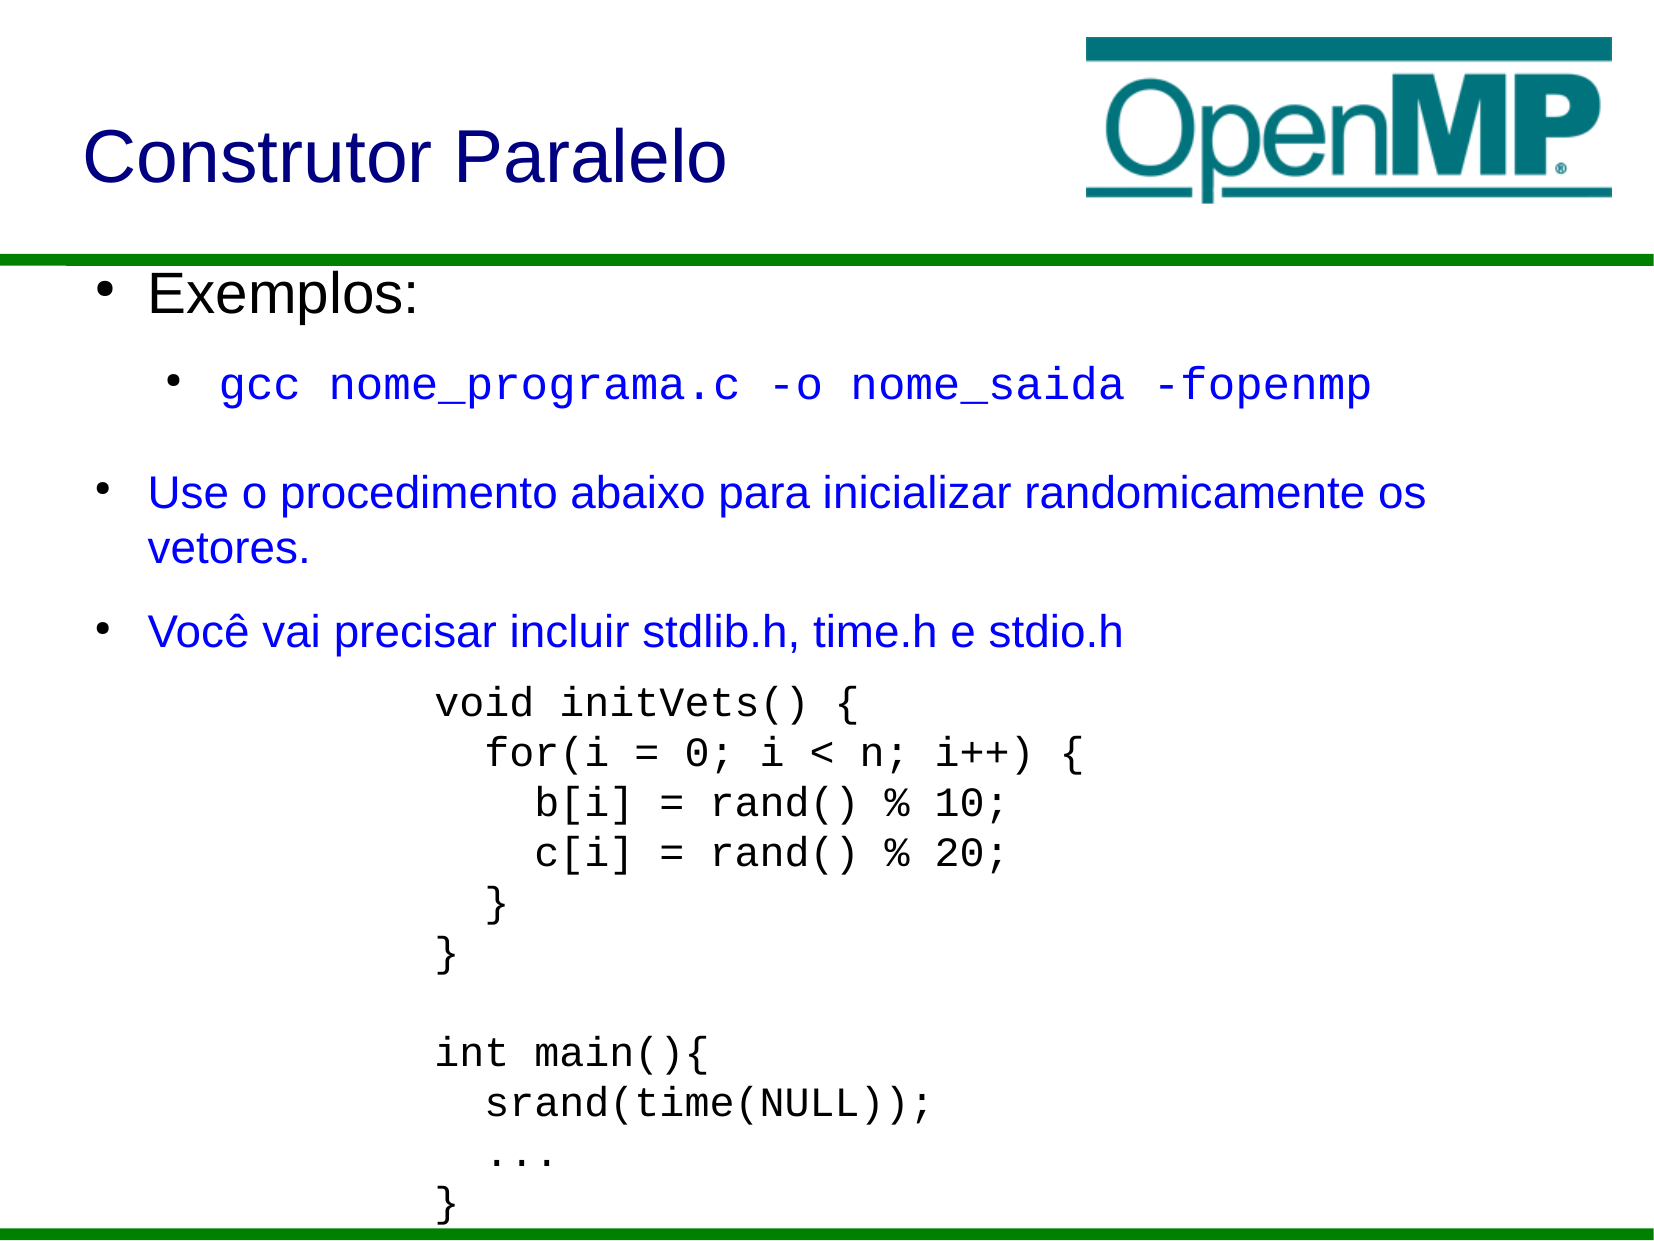

Construtor Paralelo
# Exemplos:
gcc nome_programa.c -o nome_saida -fopenmp
Use o procedimento abaixo para inicializar randomicamente os vetores.
Você vai precisar incluir stdlib.h, time.h e stdio.h
void initVets() {
 for(i = 0; i < n; i++) {
 b[i] = rand() % 10;
 c[i] = rand() % 20;
 }
}
int main(){
 srand(time(NULL));
 ...
}